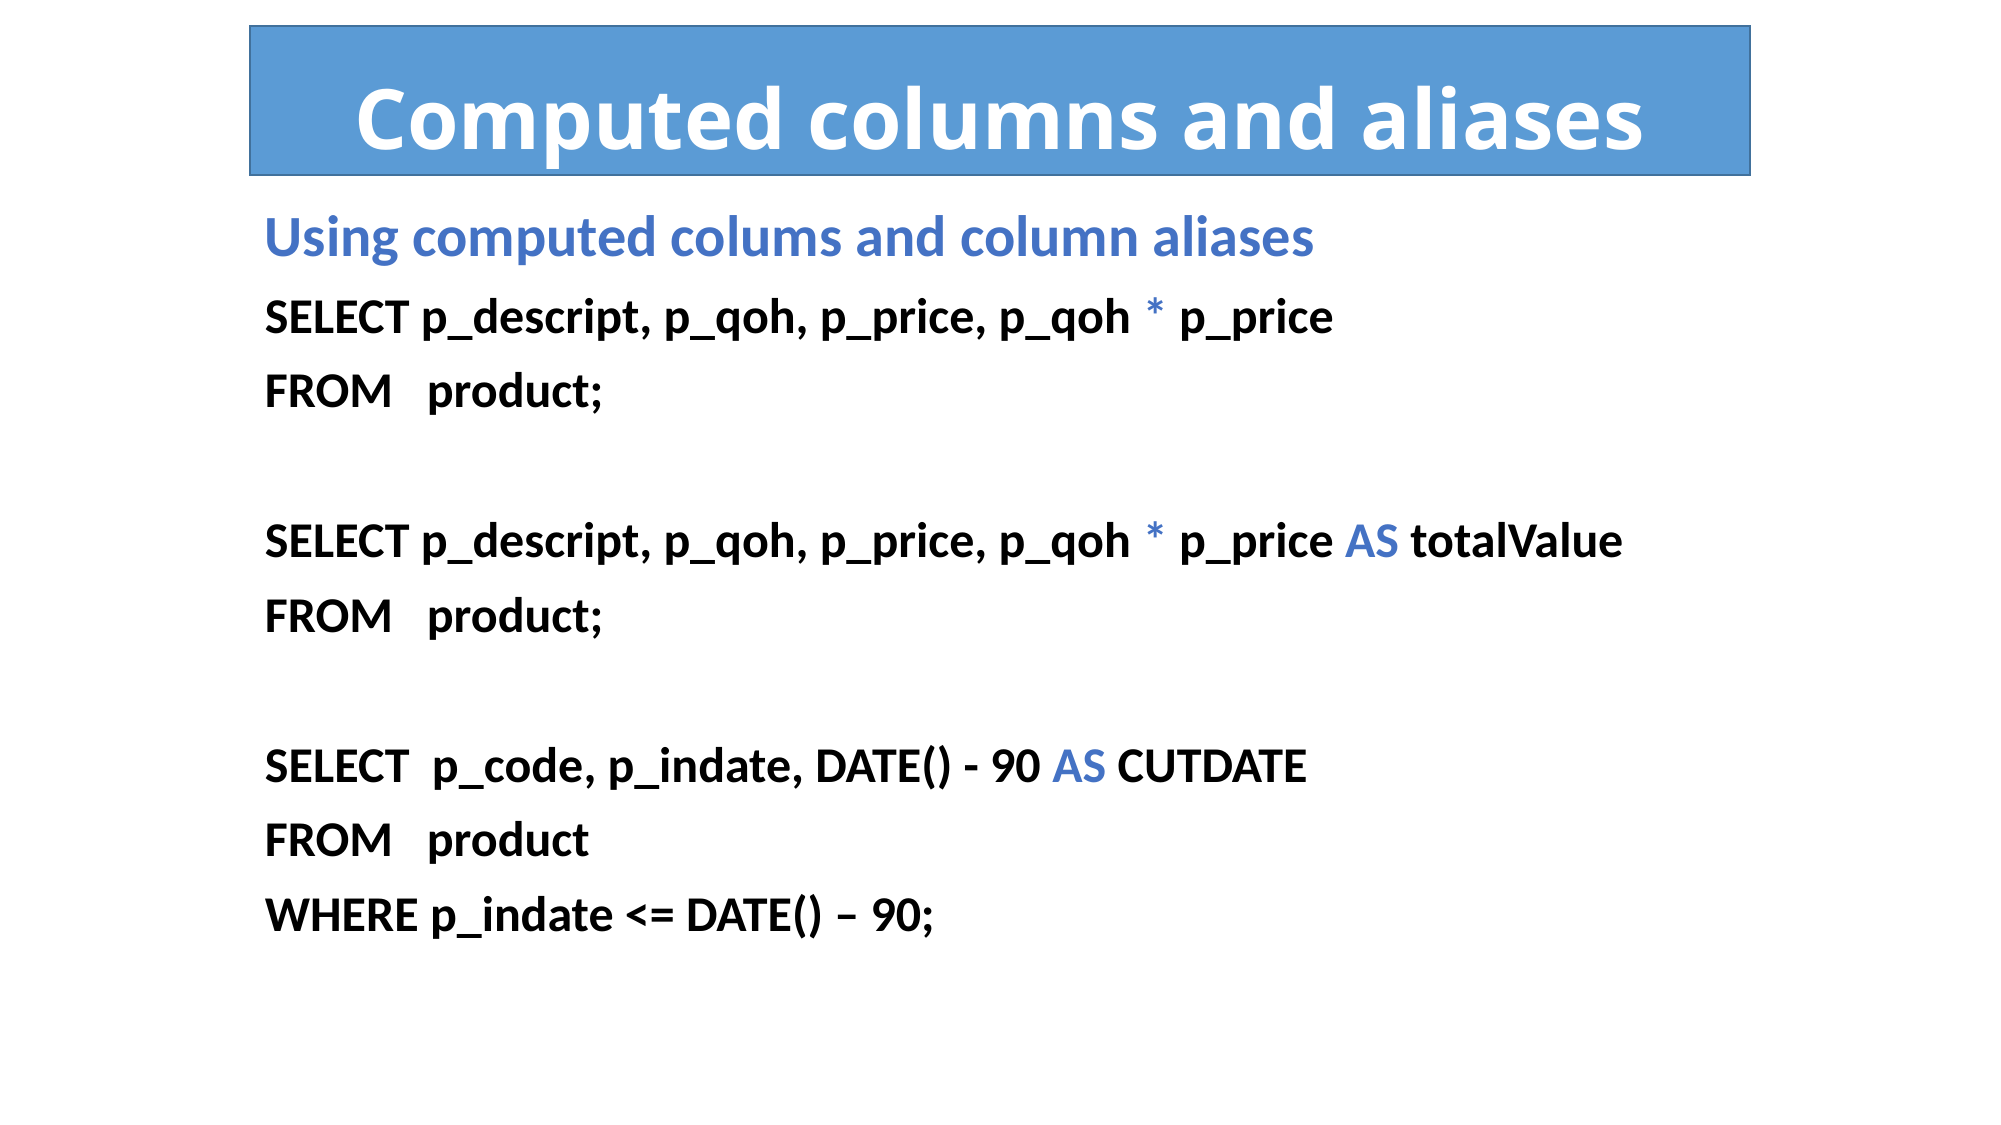

# Computed columns and aliases
Using computed colums and column aliases
SELECT p_descript, p_qoh, p_price, p_qoh * p_price
FROM product;
SELECT p_descript, p_qoh, p_price, p_qoh * p_price AS totalValue
FROM product;
SELECT p_code, p_indate, DATE() - 90 AS CUTDATE
FROM product
WHERE p_indate <= DATE() – 90;